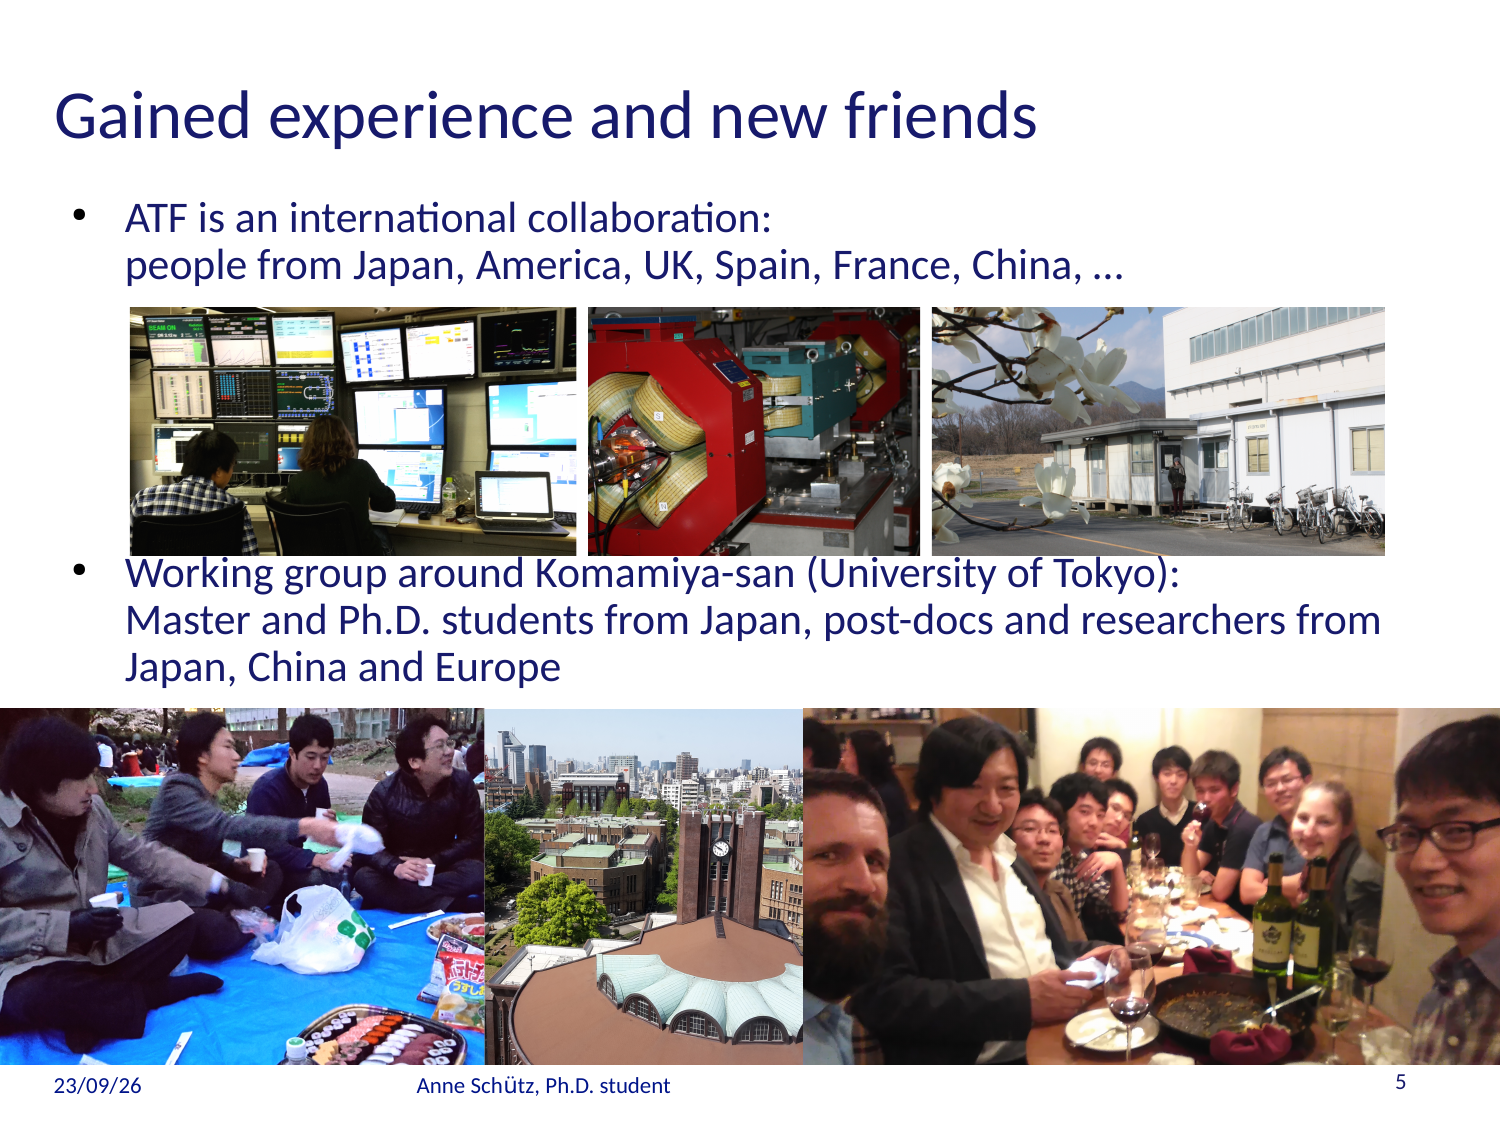

Gained experience and new friends
# ATF is an international collaboration: people from Japan, America, UK, Spain, France, China, …
Working group around Komamiya-san (University of Tokyo):
Master and Ph.D. students from Japan, post-docs and researchers from Japan, China and Europe